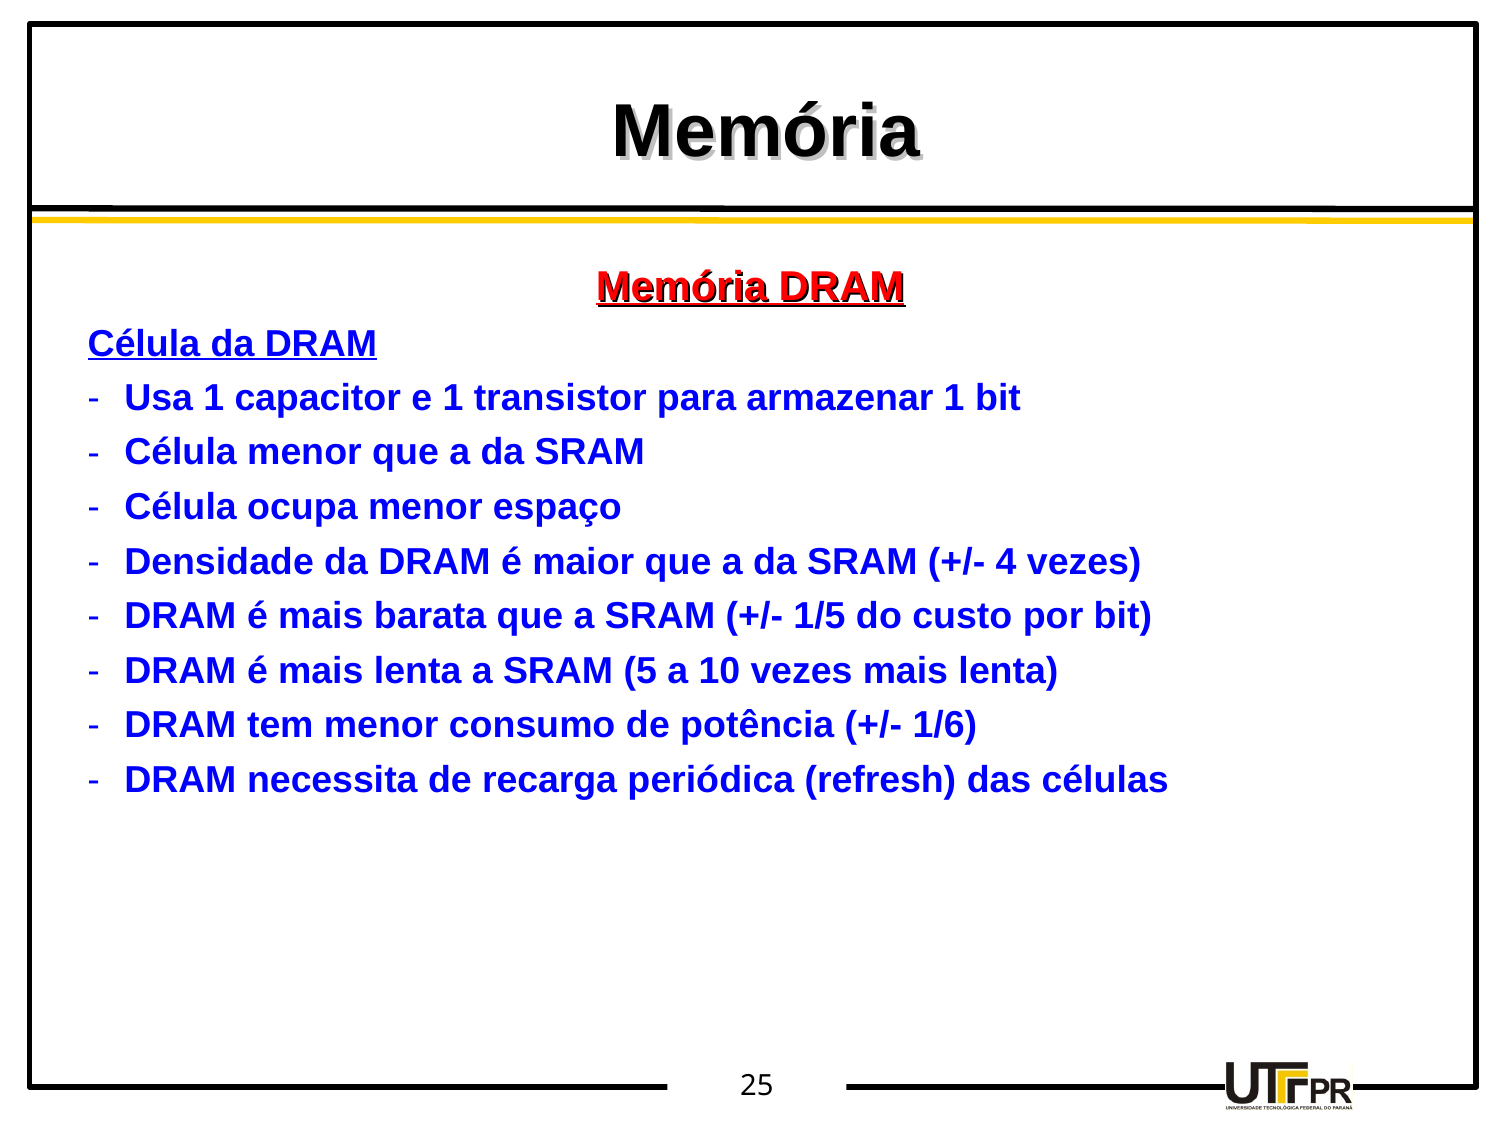

Memória
# Memória DRAM
Célula da DRAM
Usa 1 capacitor e 1 transistor para armazenar 1 bit
Célula menor que a da SRAM
Célula ocupa menor espaço
Densidade da DRAM é maior que a da SRAM (+/- 4 vezes)
DRAM é mais barata que a SRAM (+/- 1/5 do custo por bit)
DRAM é mais lenta a SRAM (5 a 10 vezes mais lenta)
DRAM tem menor consumo de potência (+/- 1/6)
DRAM necessita de recarga periódica (refresh) das células